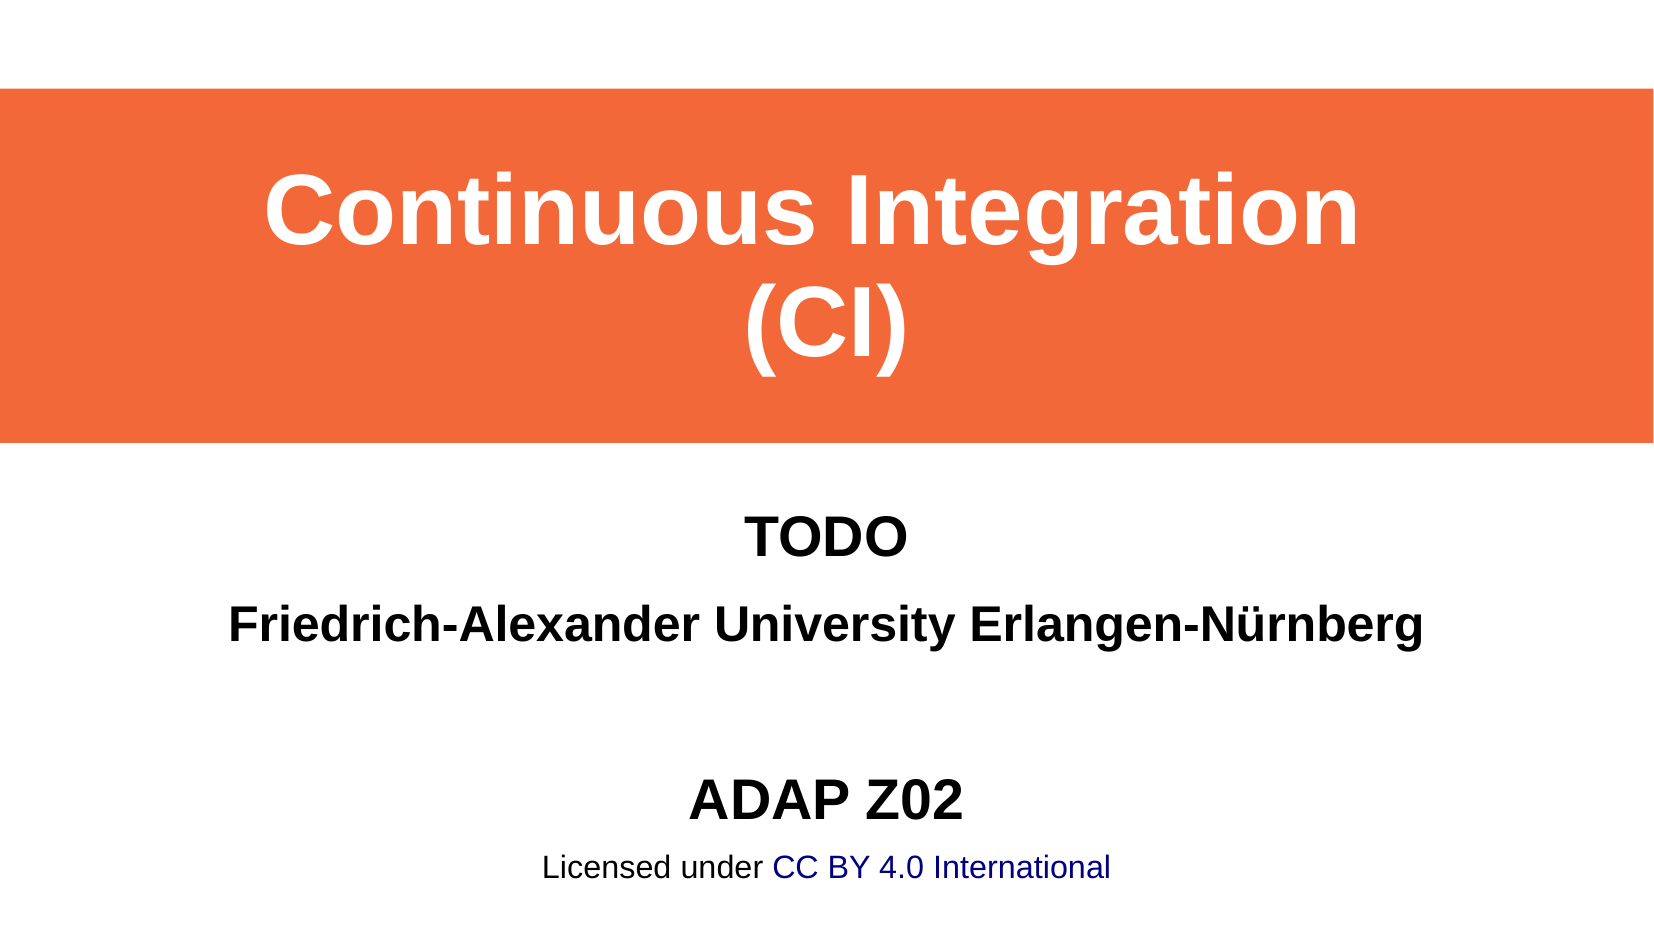

# Continuous Integration (CI)
TODO
Friedrich-Alexander University Erlangen-Nürnberg
ADAP Z02
Licensed under CC BY 4.0 International